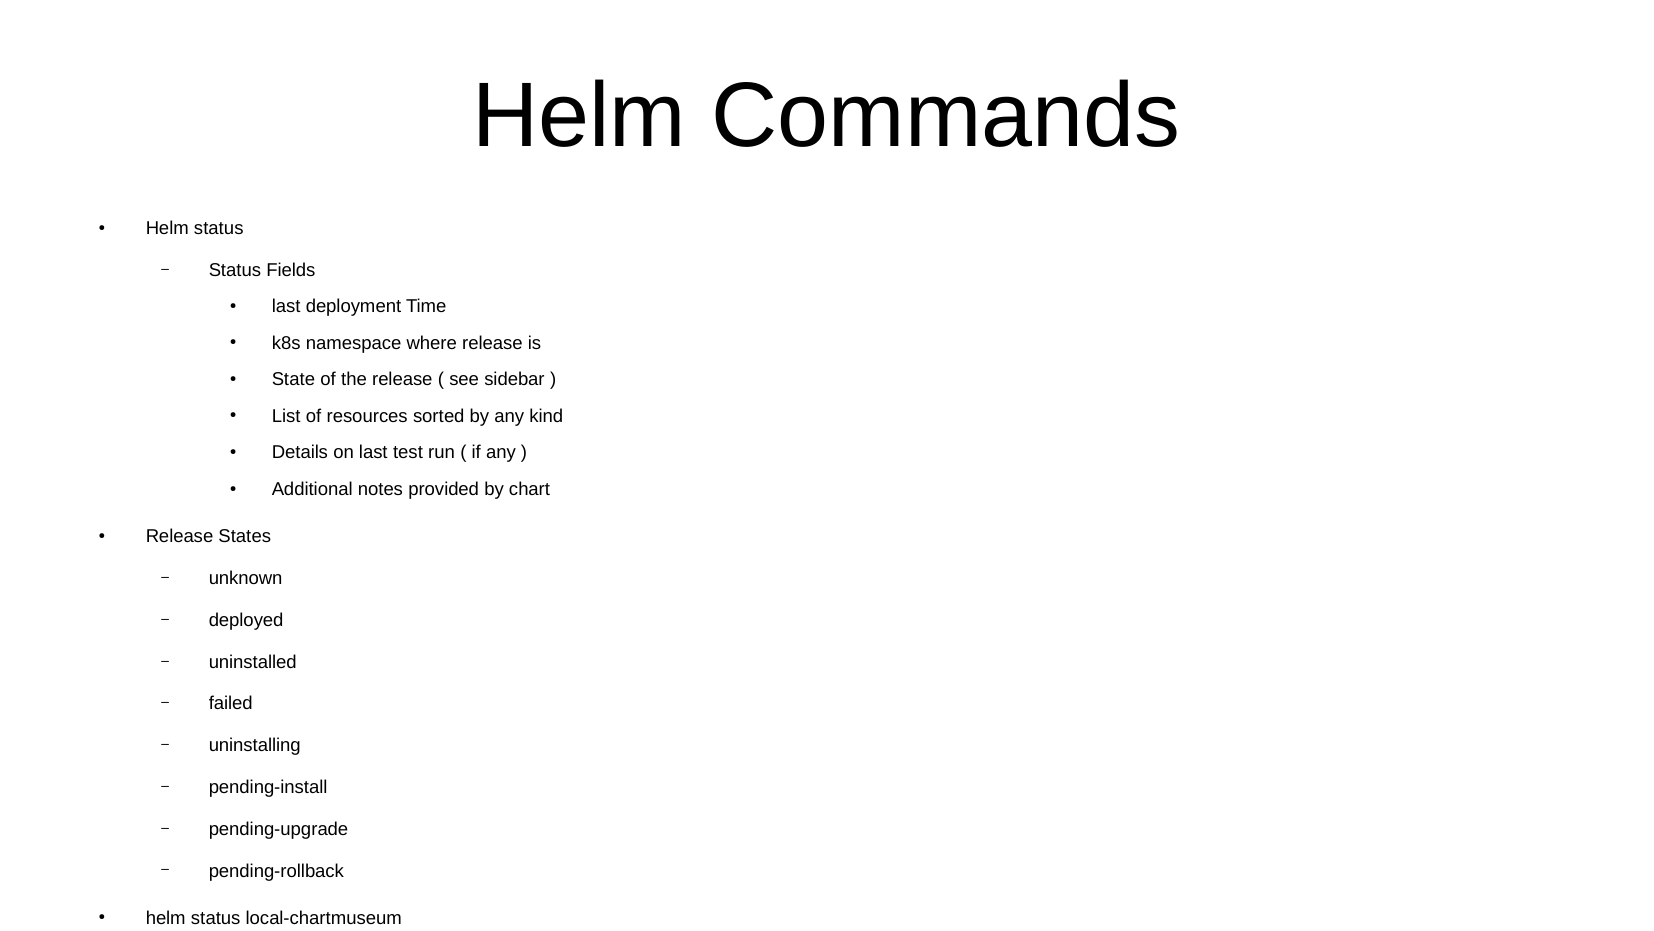

# Helm Commands
Helm status
Status Fields
last deployment Time
k8s namespace where release is
State of the release ( see sidebar )
List of resources sorted by any kind
Details on last test run ( if any )
Additional notes provided by chart
Release States
unknown
deployed
uninstalled
failed
uninstalling
pending-install
pending-upgrade
pending-rollback
helm status local-chartmuseum